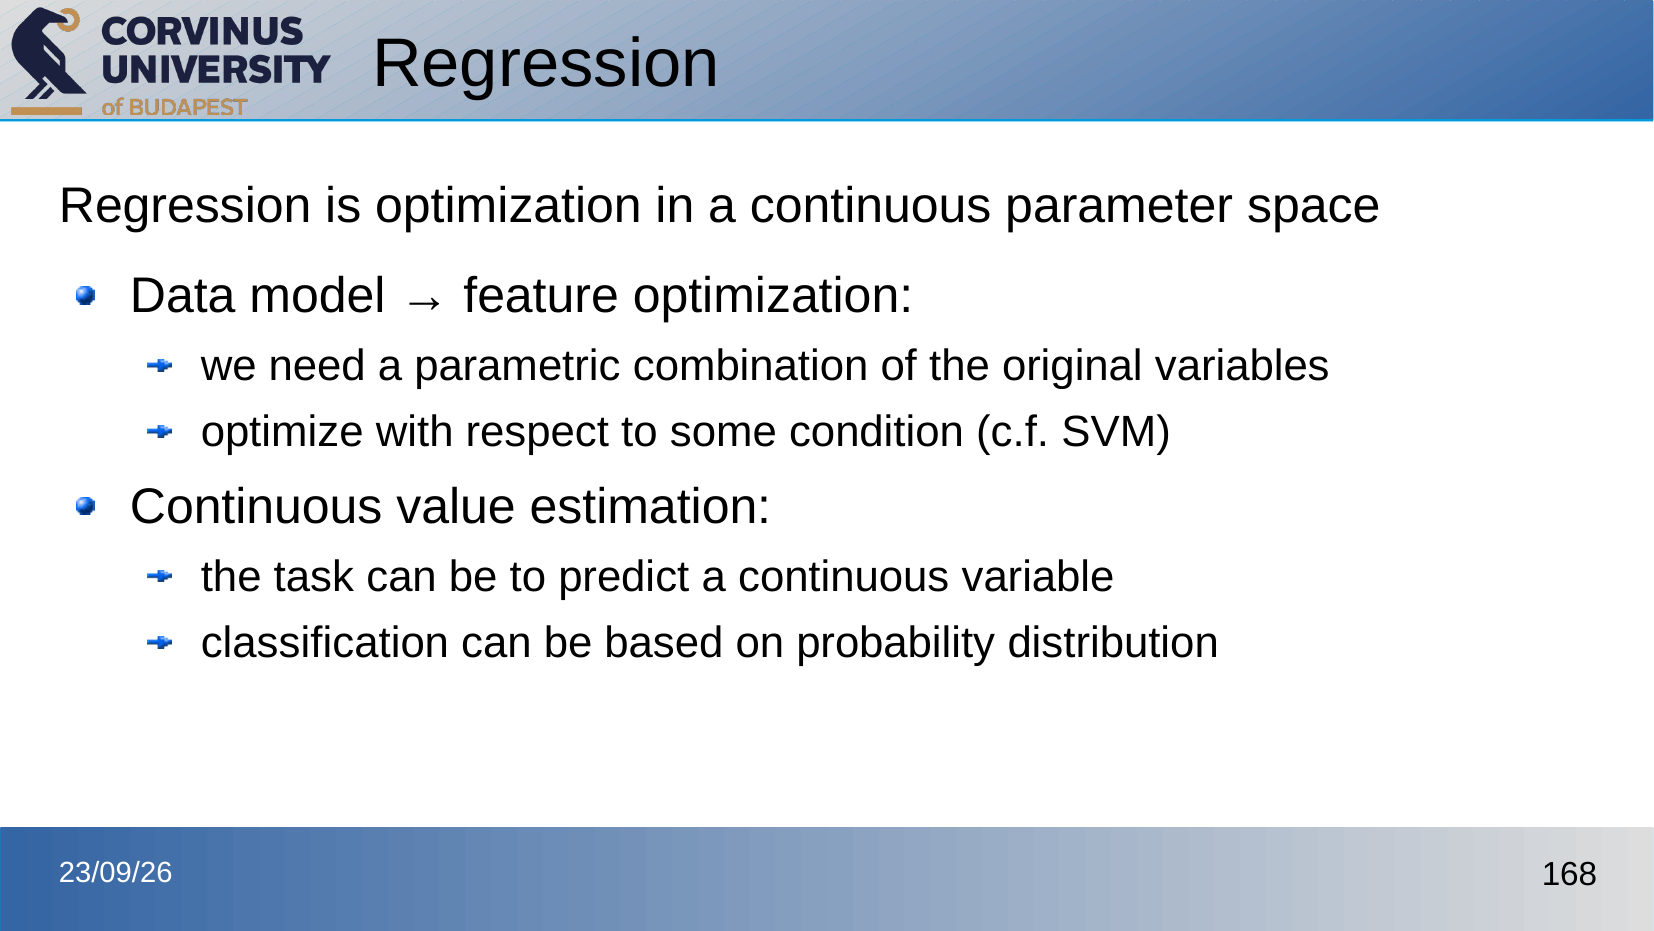

# Regression
Regression is optimization in a continuous parameter space
Data model → feature optimization:
we need a parametric combination of the original variables
optimize with respect to some condition (c.f. SVM)
Continuous value estimation:
the task can be to predict a continuous variable
classification can be based on probability distribution